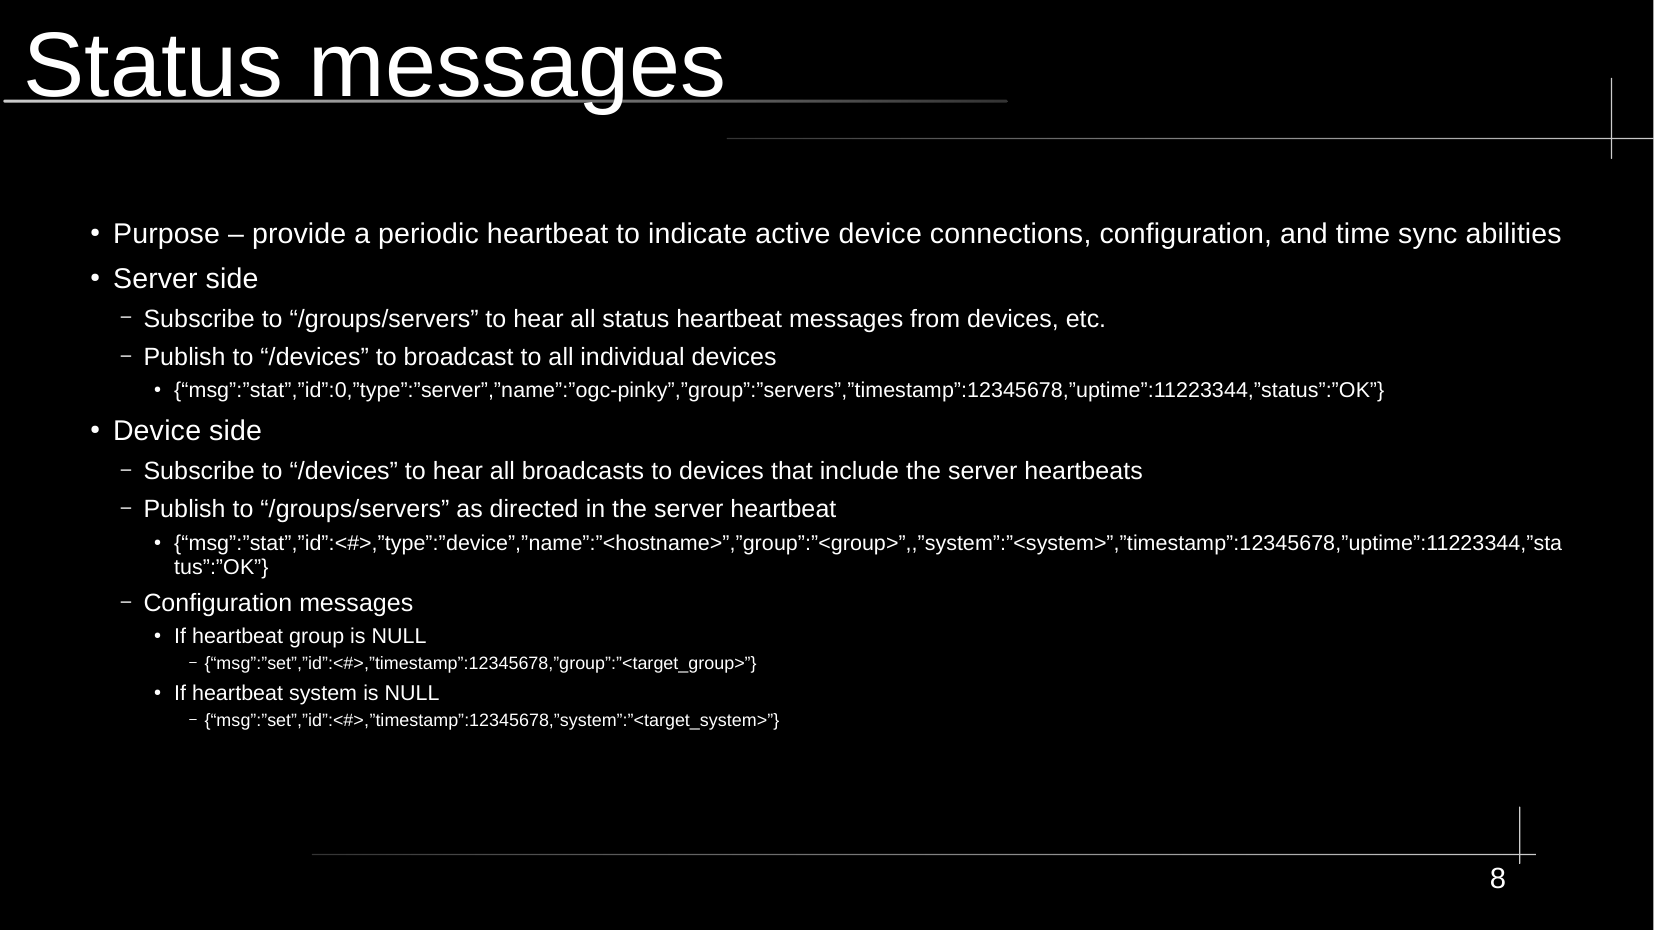

# Status messages
Purpose – provide a periodic heartbeat to indicate active device connections, configuration, and time sync abilities
Server side
Subscribe to “/groups/servers” to hear all status heartbeat messages from devices, etc.
Publish to “/devices” to broadcast to all individual devices
{“msg”:”stat”,”id”:0,”type”:”server”,”name”:”ogc-pinky”,”group”:”servers”,”timestamp”:12345678,”uptime”:11223344,”status”:”OK”}
Device side
Subscribe to “/devices” to hear all broadcasts to devices that include the server heartbeats
Publish to “/groups/servers” as directed in the server heartbeat
{“msg”:”stat”,”id”:<#>,”type”:”device”,”name”:”<hostname>”,”group”:”<group>”,,”system”:”<system>”,”timestamp”:12345678,”uptime”:11223344,”status”:”OK”}
Configuration messages
If heartbeat group is NULL
{“msg”:”set”,”id”:<#>,”timestamp”:12345678,”group”:”<target_group>”}
If heartbeat system is NULL
{“msg”:”set”,”id”:<#>,”timestamp”:12345678,”system”:”<target_system>”}
8